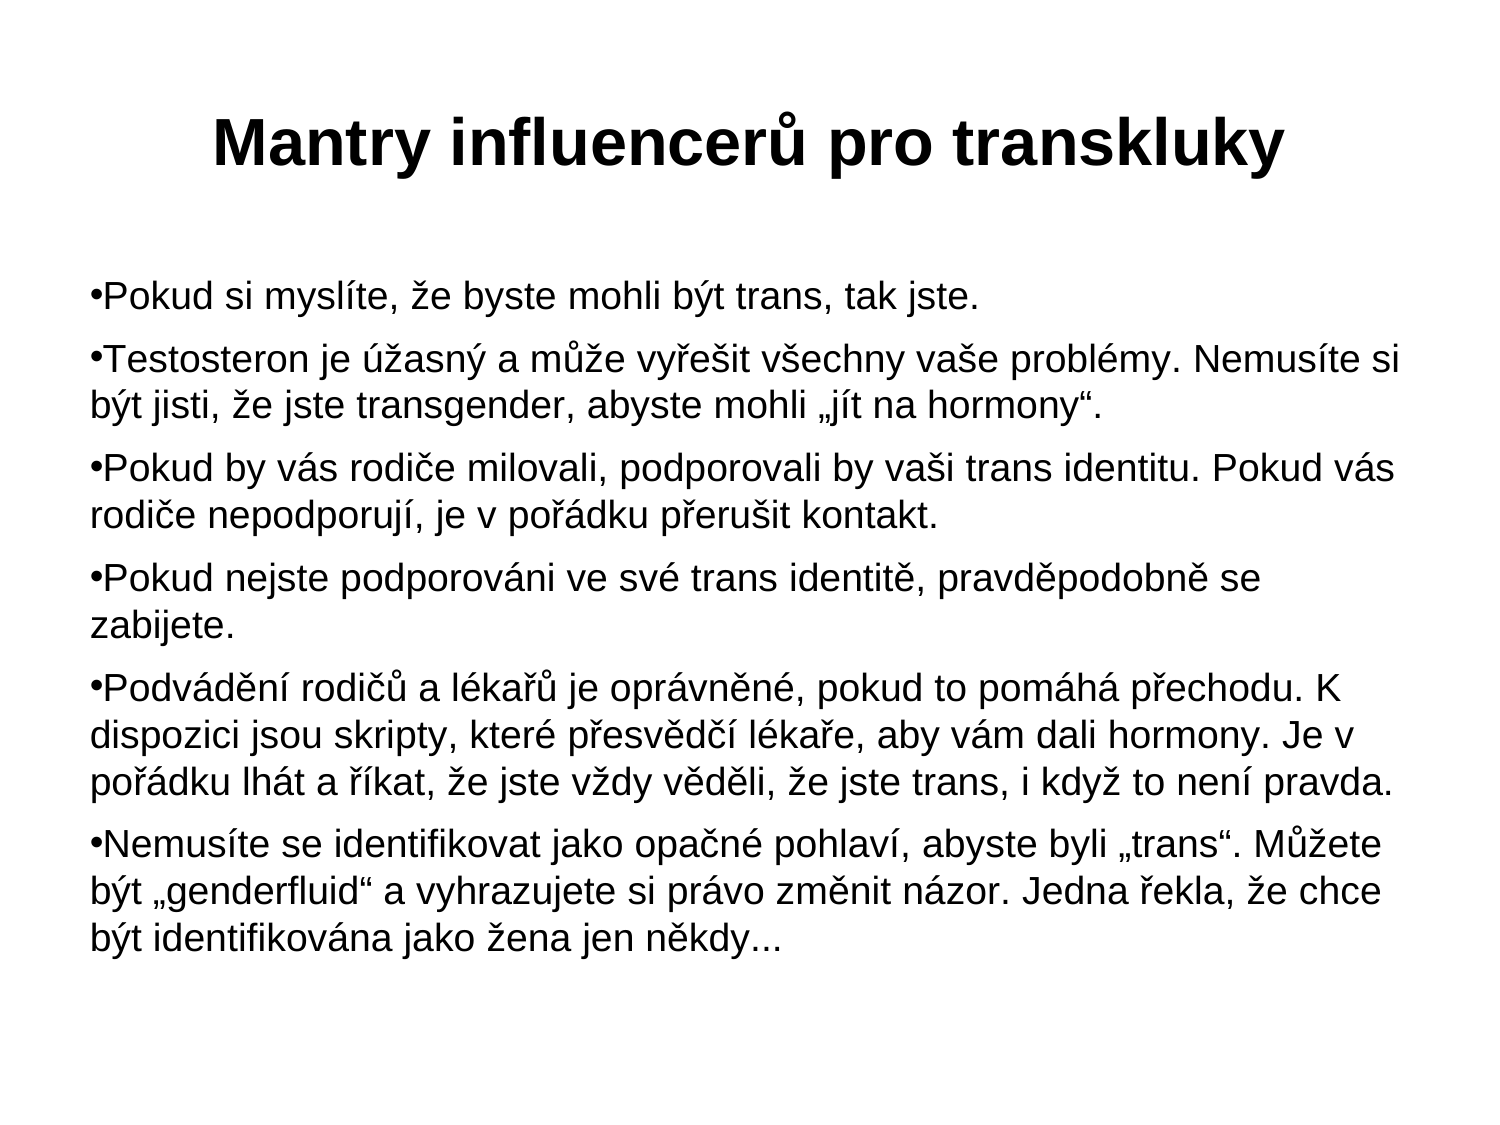

# Mantry influencerů pro transkluky
Pokud si myslíte, že byste mohli být trans, tak jste.
Testosteron je úžasný a může vyřešit všechny vaše problémy. Nemusíte si být jisti, že jste transgender, abyste mohli „jít na hormony“.
Pokud by vás rodiče milovali, podporovali by vaši trans identitu. Pokud vás rodiče nepodporují, je v pořádku přerušit kontakt.
Pokud nejste podporováni ve své trans identitě, pravděpodobně se zabijete.
Podvádění rodičů a lékařů je oprávněné, pokud to pomáhá přechodu. K dispozici jsou skripty, které přesvědčí lékaře, aby vám dali hormony. Je v pořádku lhát a říkat, že jste vždy věděli, že jste trans, i když to není pravda.
Nemusíte se identifikovat jako opačné pohlaví, abyste byli „trans“. Můžete být „genderfluid“ a vyhrazujete si právo změnit názor. Jedna řekla, že chce být identifikována jako žena jen někdy...